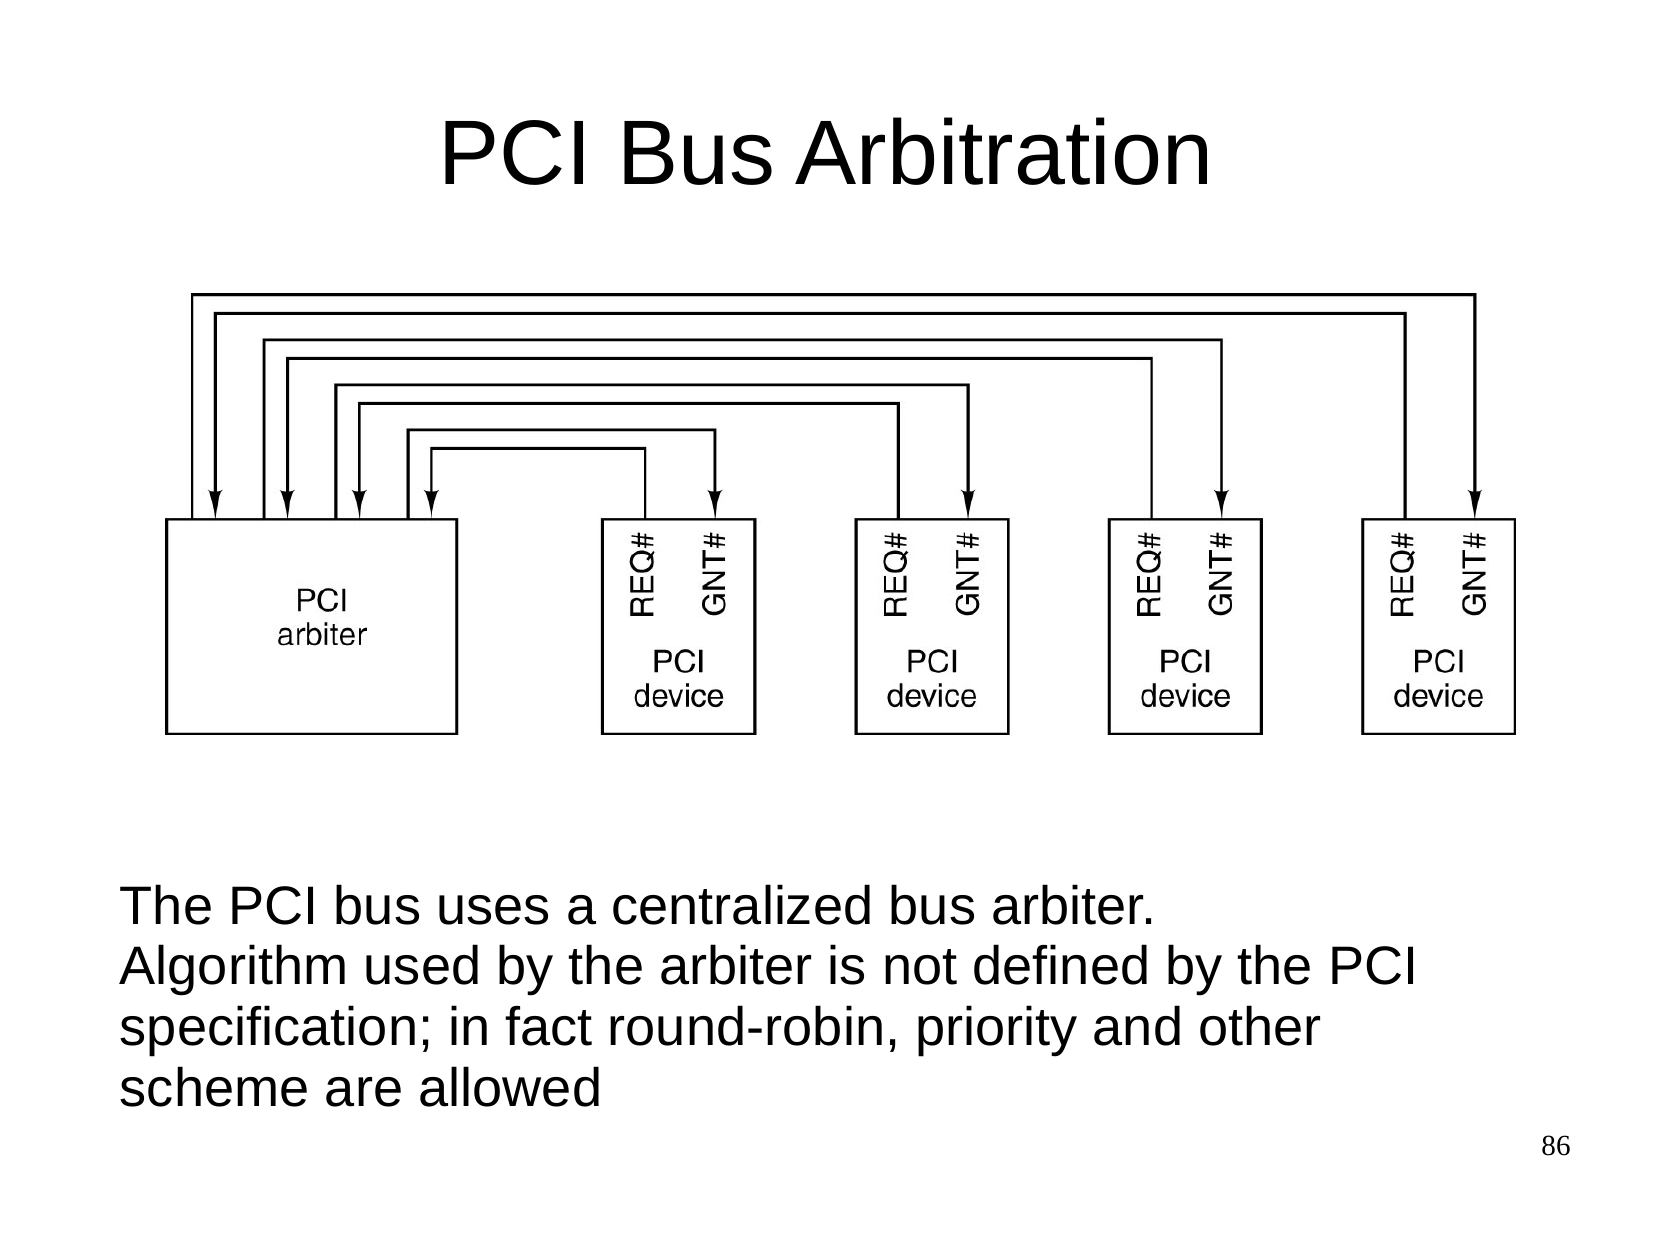

# PCI Bus Arbitration
The PCI bus uses a centralized bus arbiter.
Algorithm used by the arbiter is not defined by the PCI specification; in fact round-robin, priority and other scheme are allowed
86